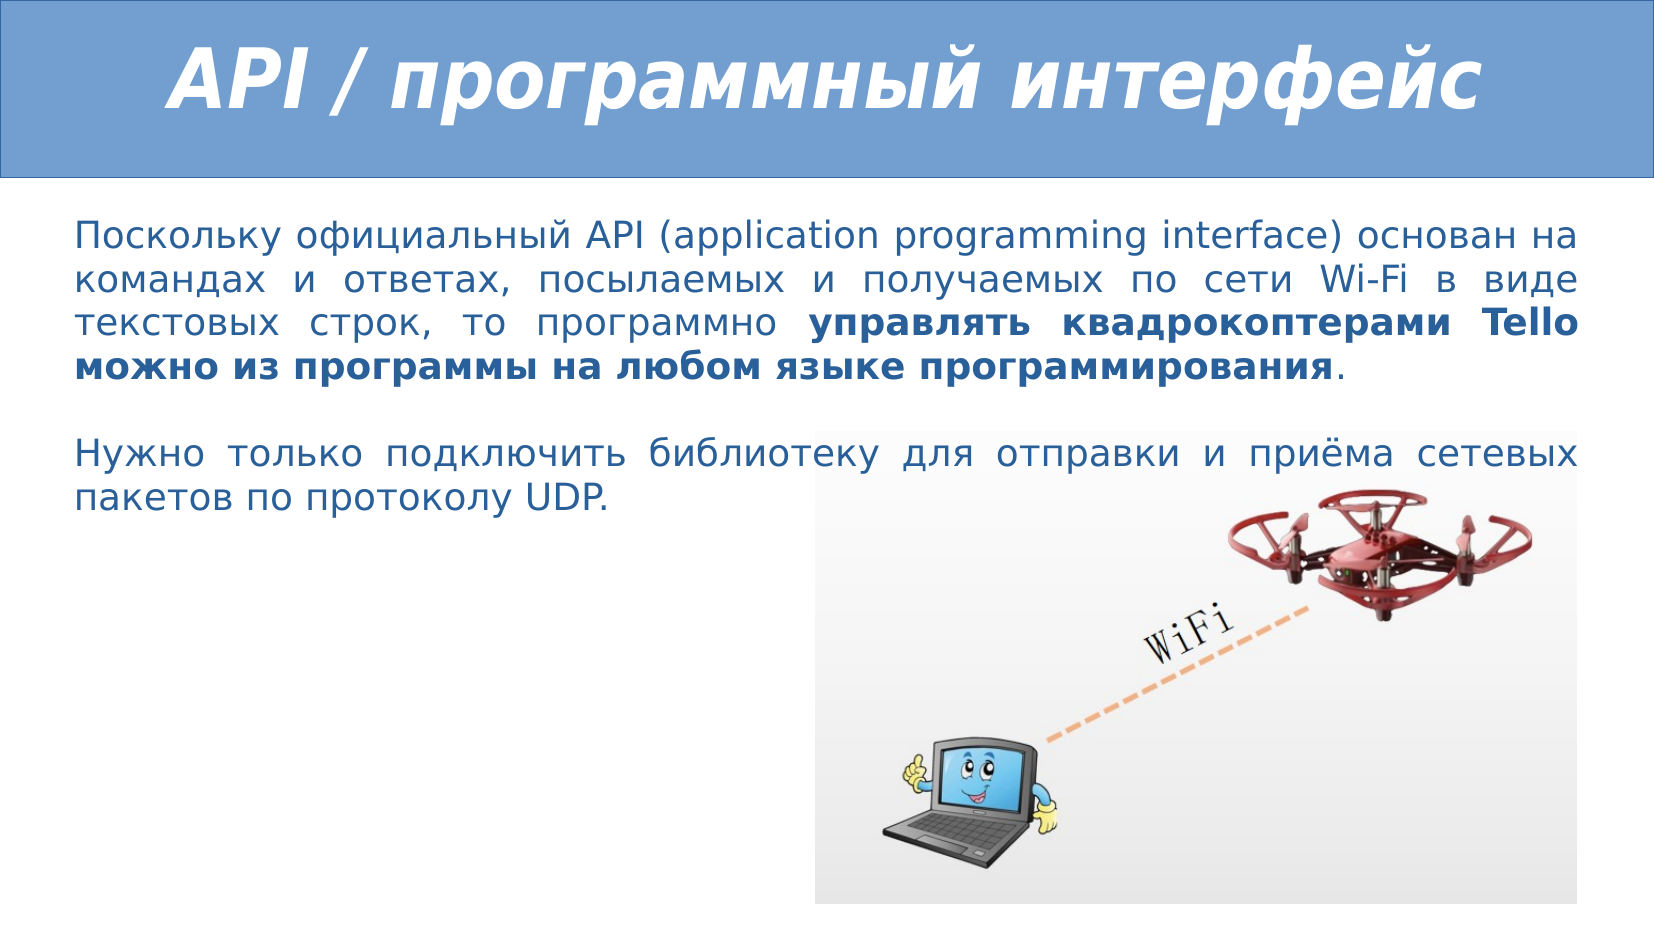

API / программный интерфейс
Поскольку официальный API (application programming interface) основан на командах и ответах, посылаемых и получаемых по сети Wi-Fi в виде текстовых строк, то программно управлять квадрокоптерами Tello можно из программы на любом языке программирования.
Нужно только подключить библиотеку для отправки и приёма сетевых пакетов по протоколу UDP.